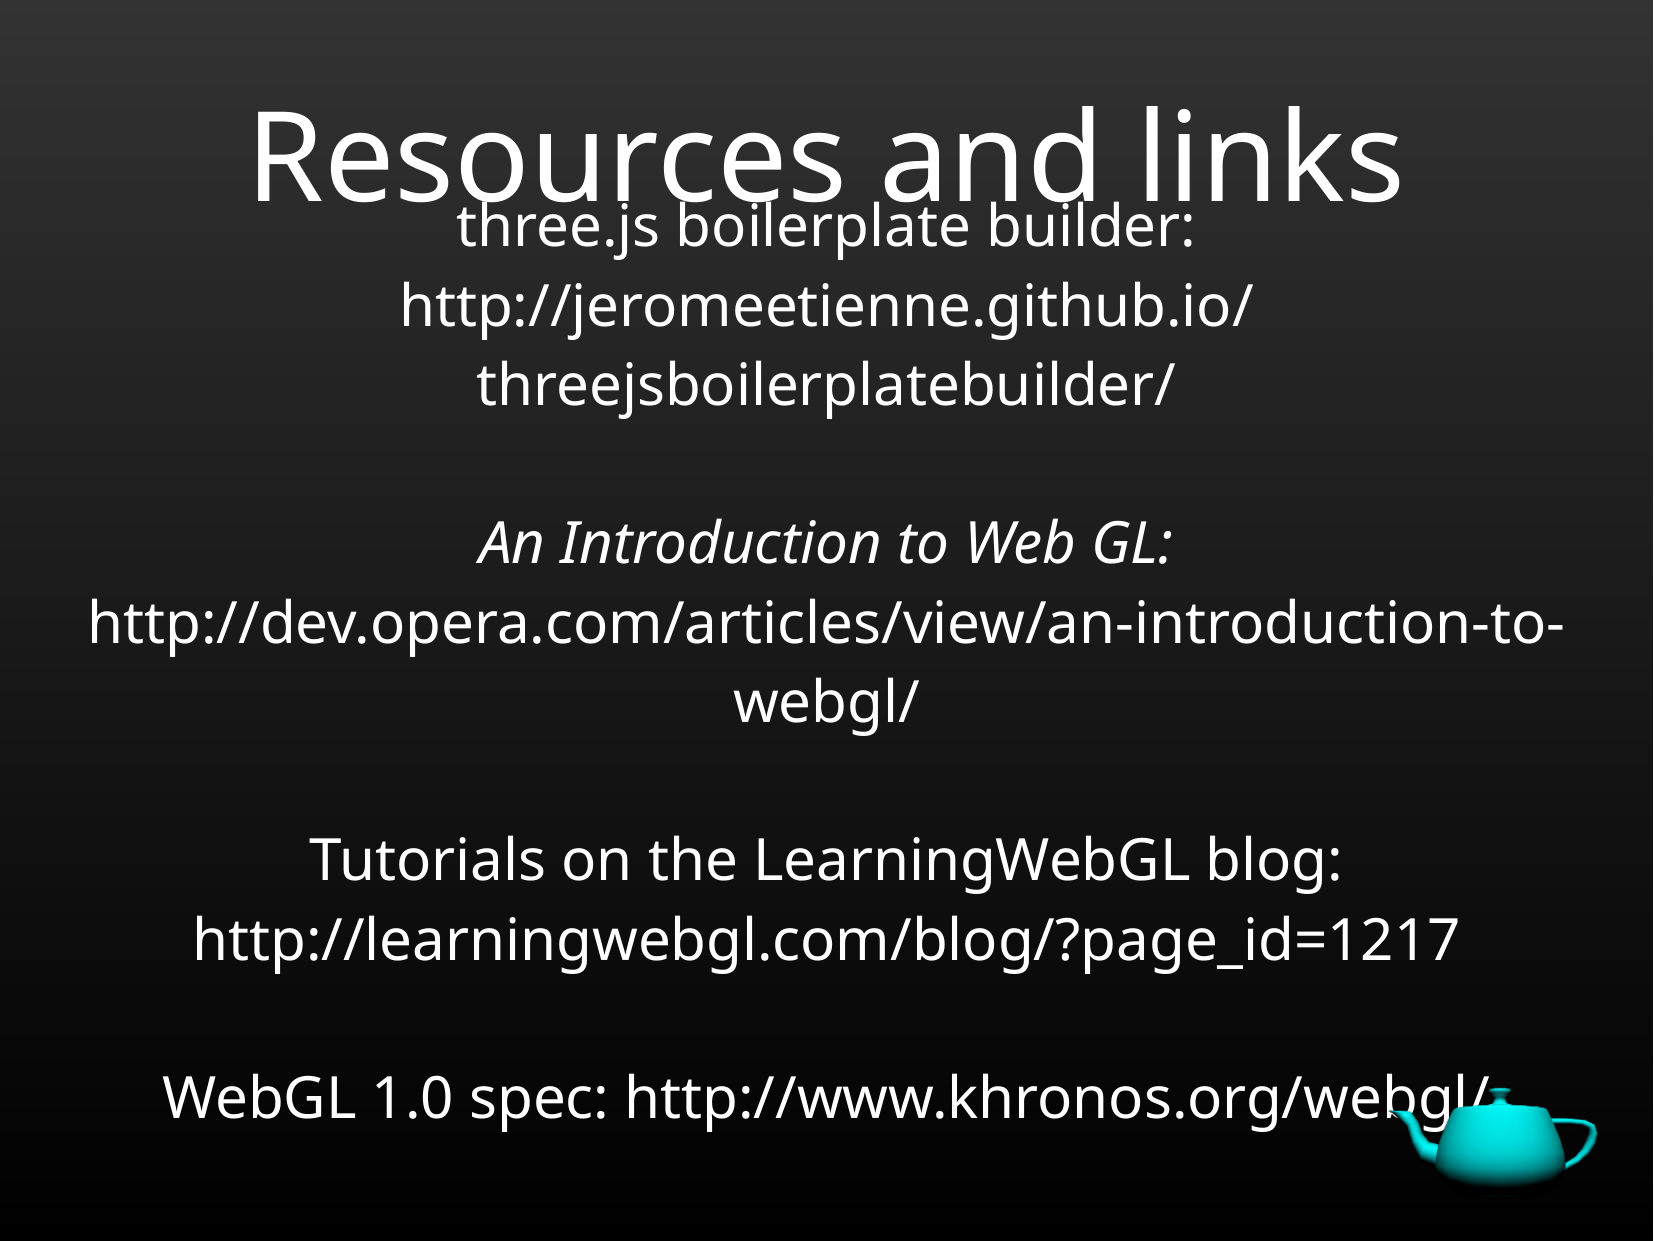

Resources and links
# three.js boilerplate builder:
http://jeromeetienne.github.io/threejsboilerplatebuilder/
An Introduction to Web GL: http://dev.opera.com/articles/view/an-introduction-to-webgl/
Tutorials on the LearningWebGL blog:
http://learningwebgl.com/blog/?page_id=1217
WebGL 1.0 spec: http://www.khronos.org/webgl/